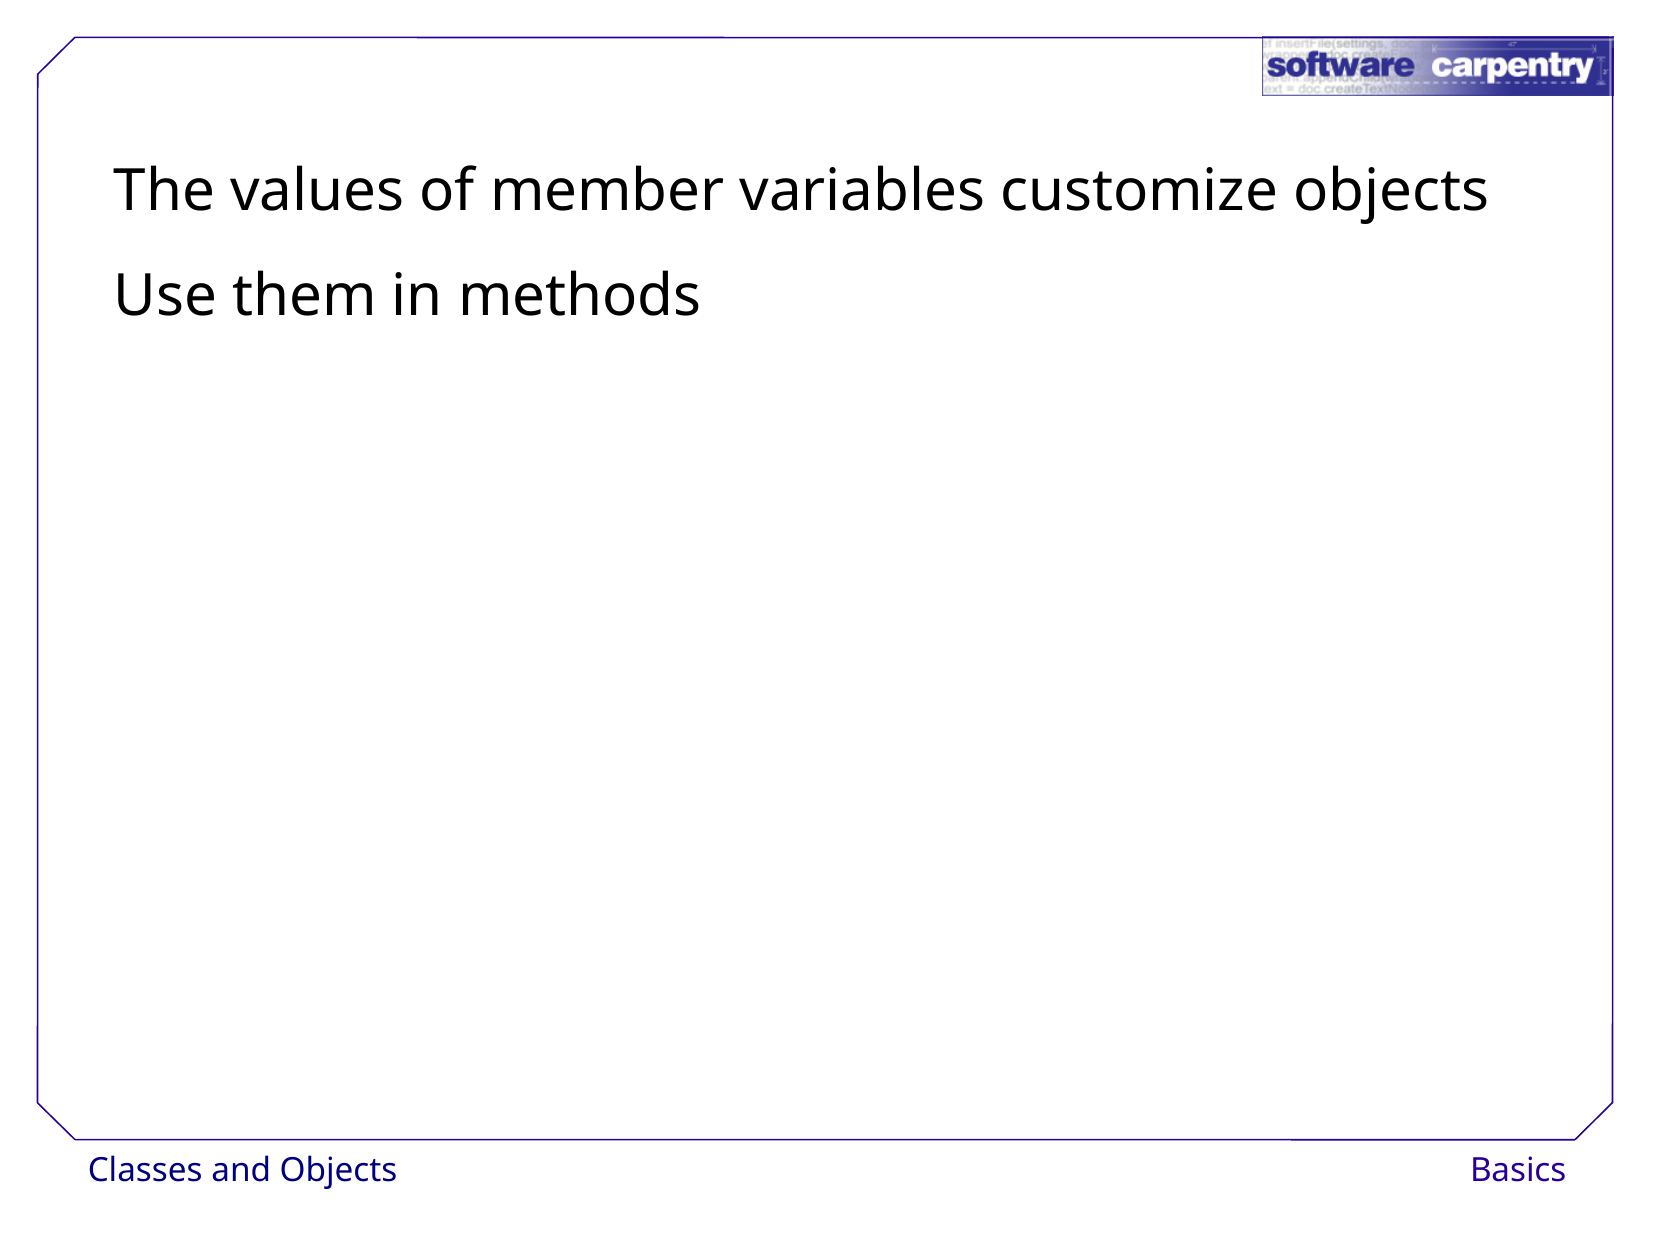

The values of member variables customize objects
Use them in methods